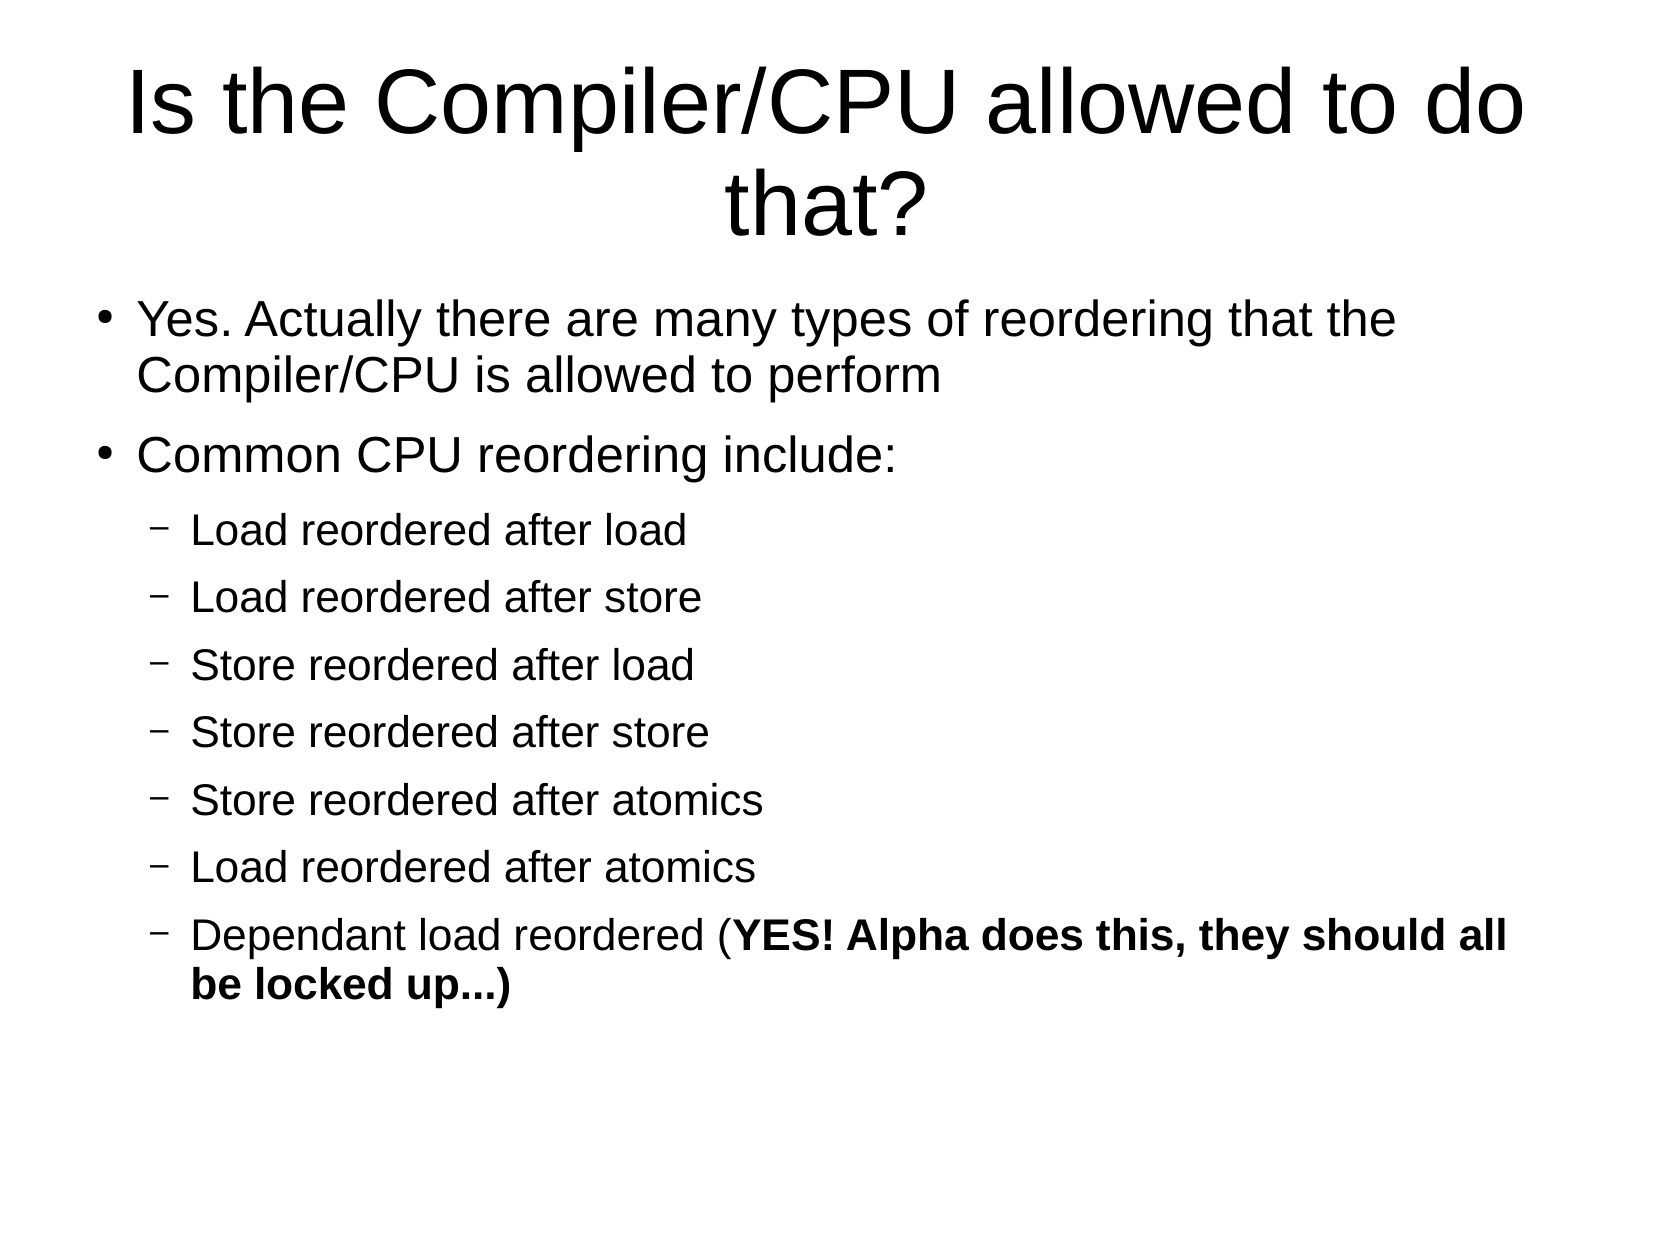

# Is the Compiler/CPU allowed to do that?
Yes. Actually there are many types of reordering that the Compiler/CPU is allowed to perform
Common CPU reordering include:
Load reordered after load
Load reordered after store
Store reordered after load
Store reordered after store
Store reordered after atomics
Load reordered after atomics
Dependant load reordered (YES! Alpha does this, they should all be locked up...)